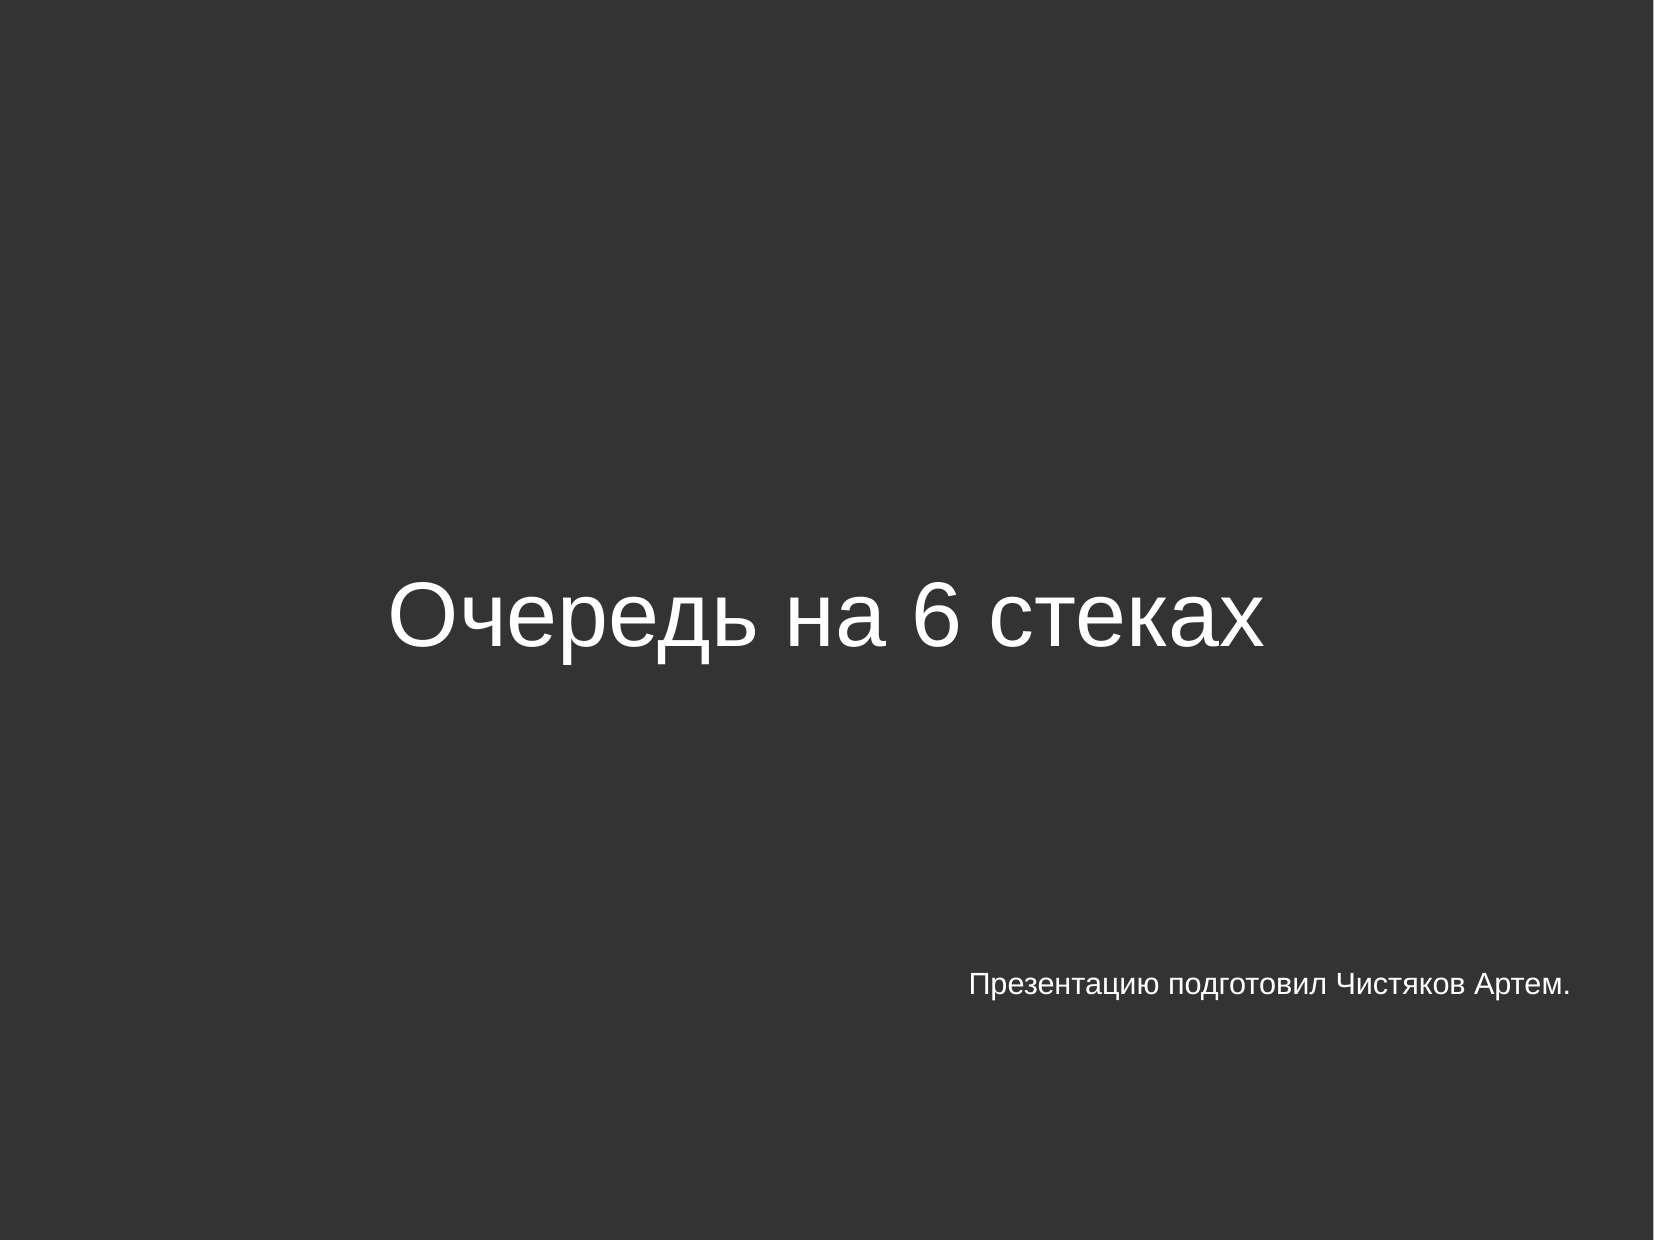

# Очередь на 6 стеках
Презентацию подготовил Чистяков Артем.